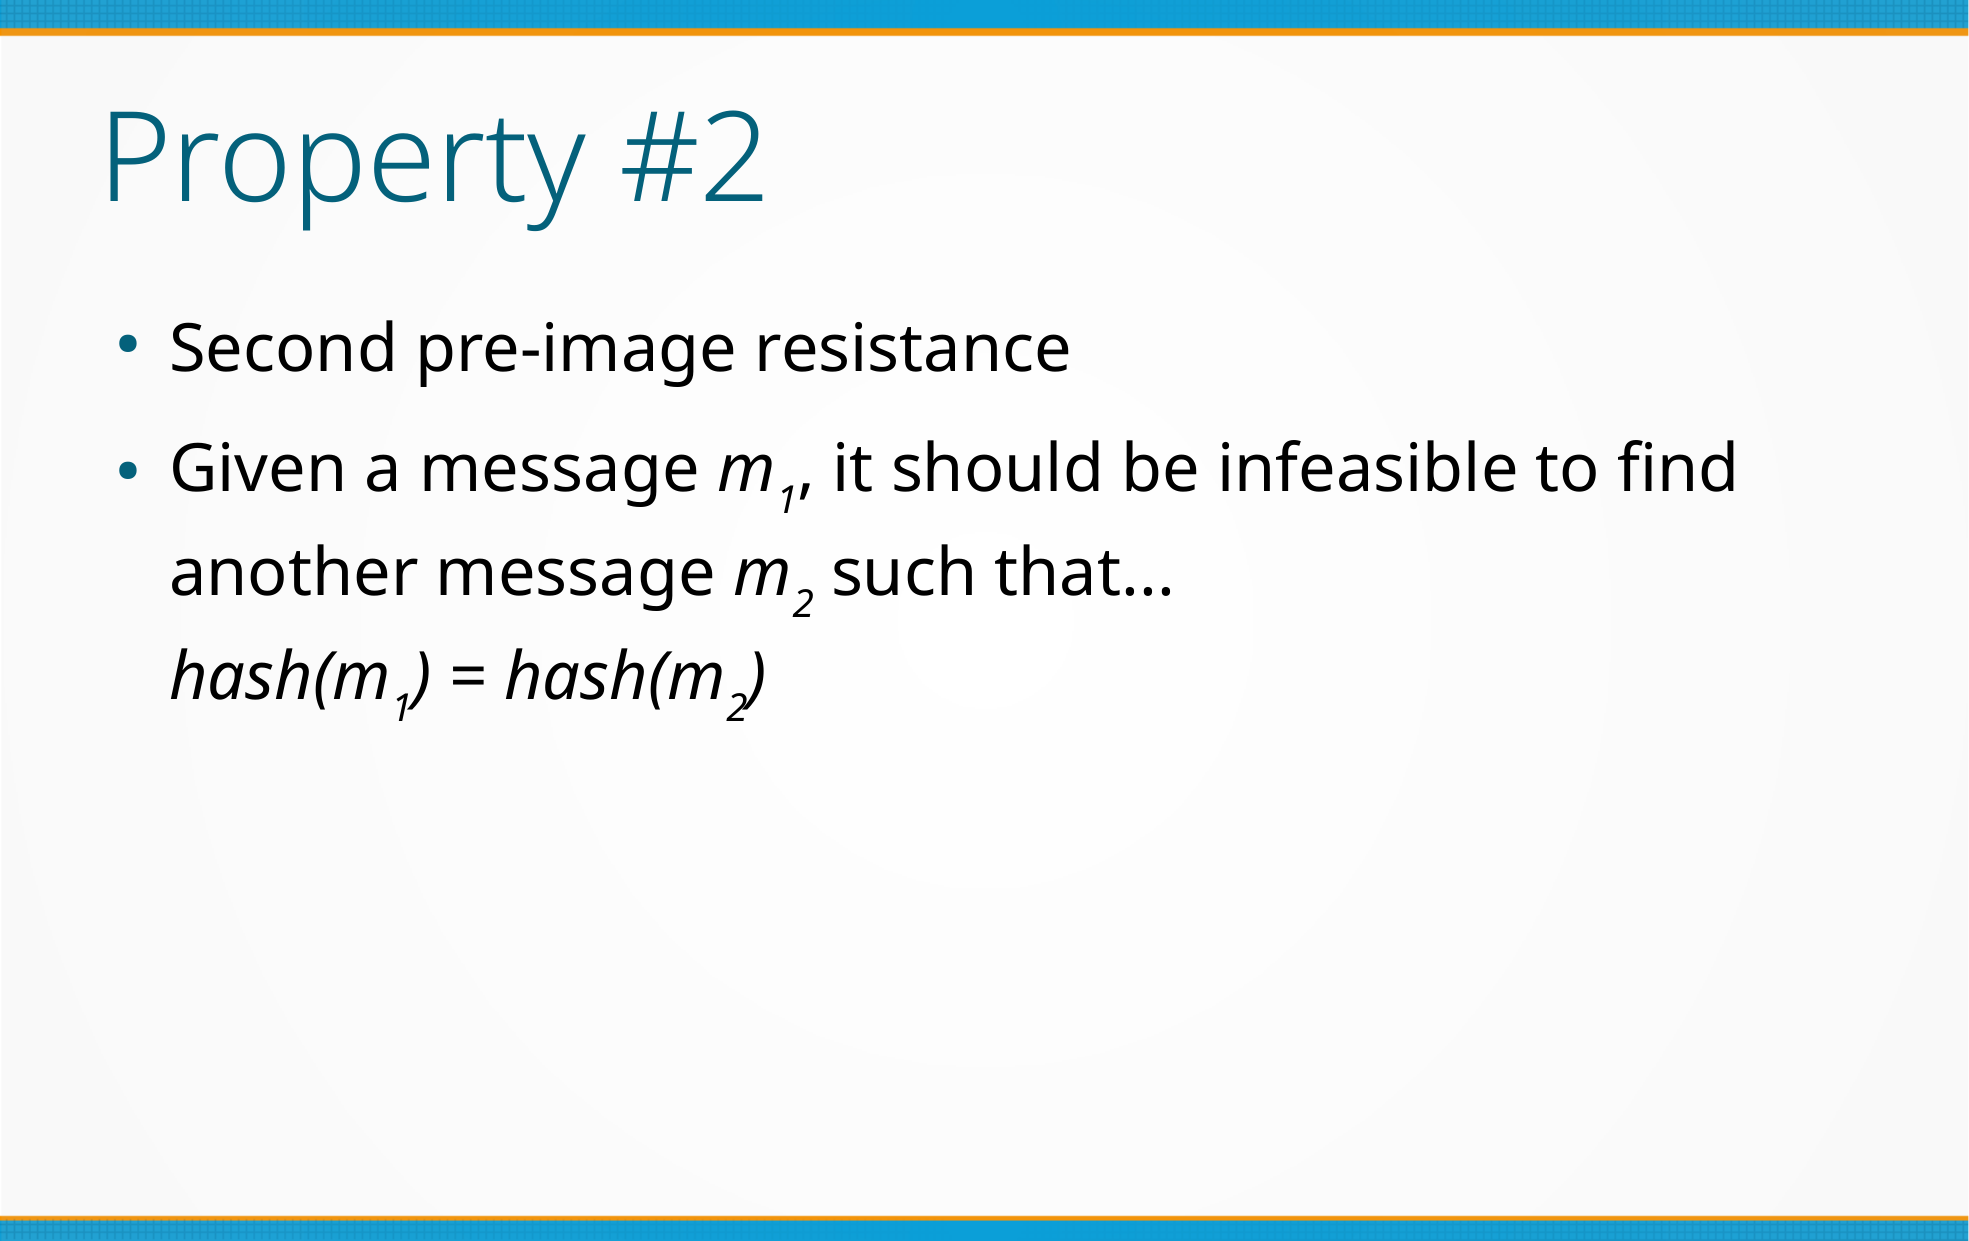

# Property #2
Second pre-image resistance
Given a message m1, it should be infeasible to find another message m2 such that...
hash(m1) = hash(m2)